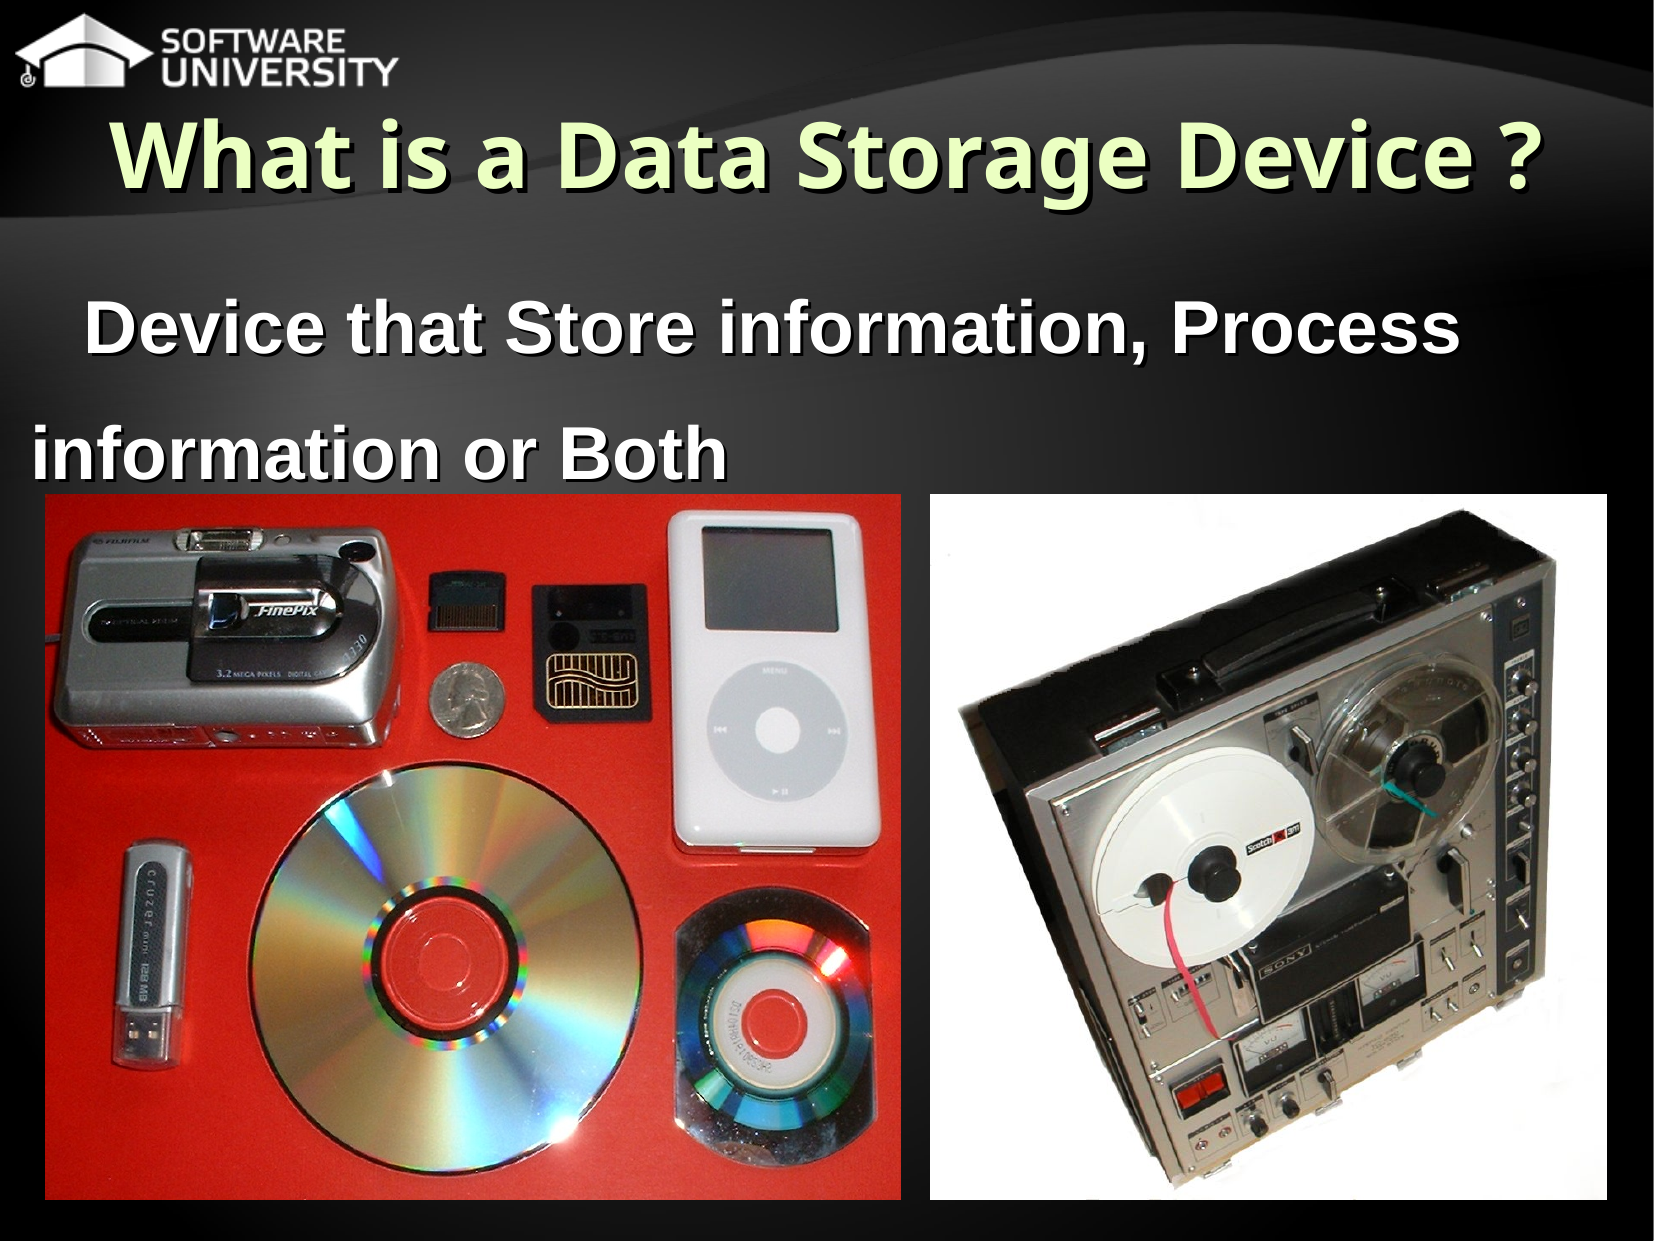

# What is a Data Storage Device ?
Device that Store information, Process information or Both